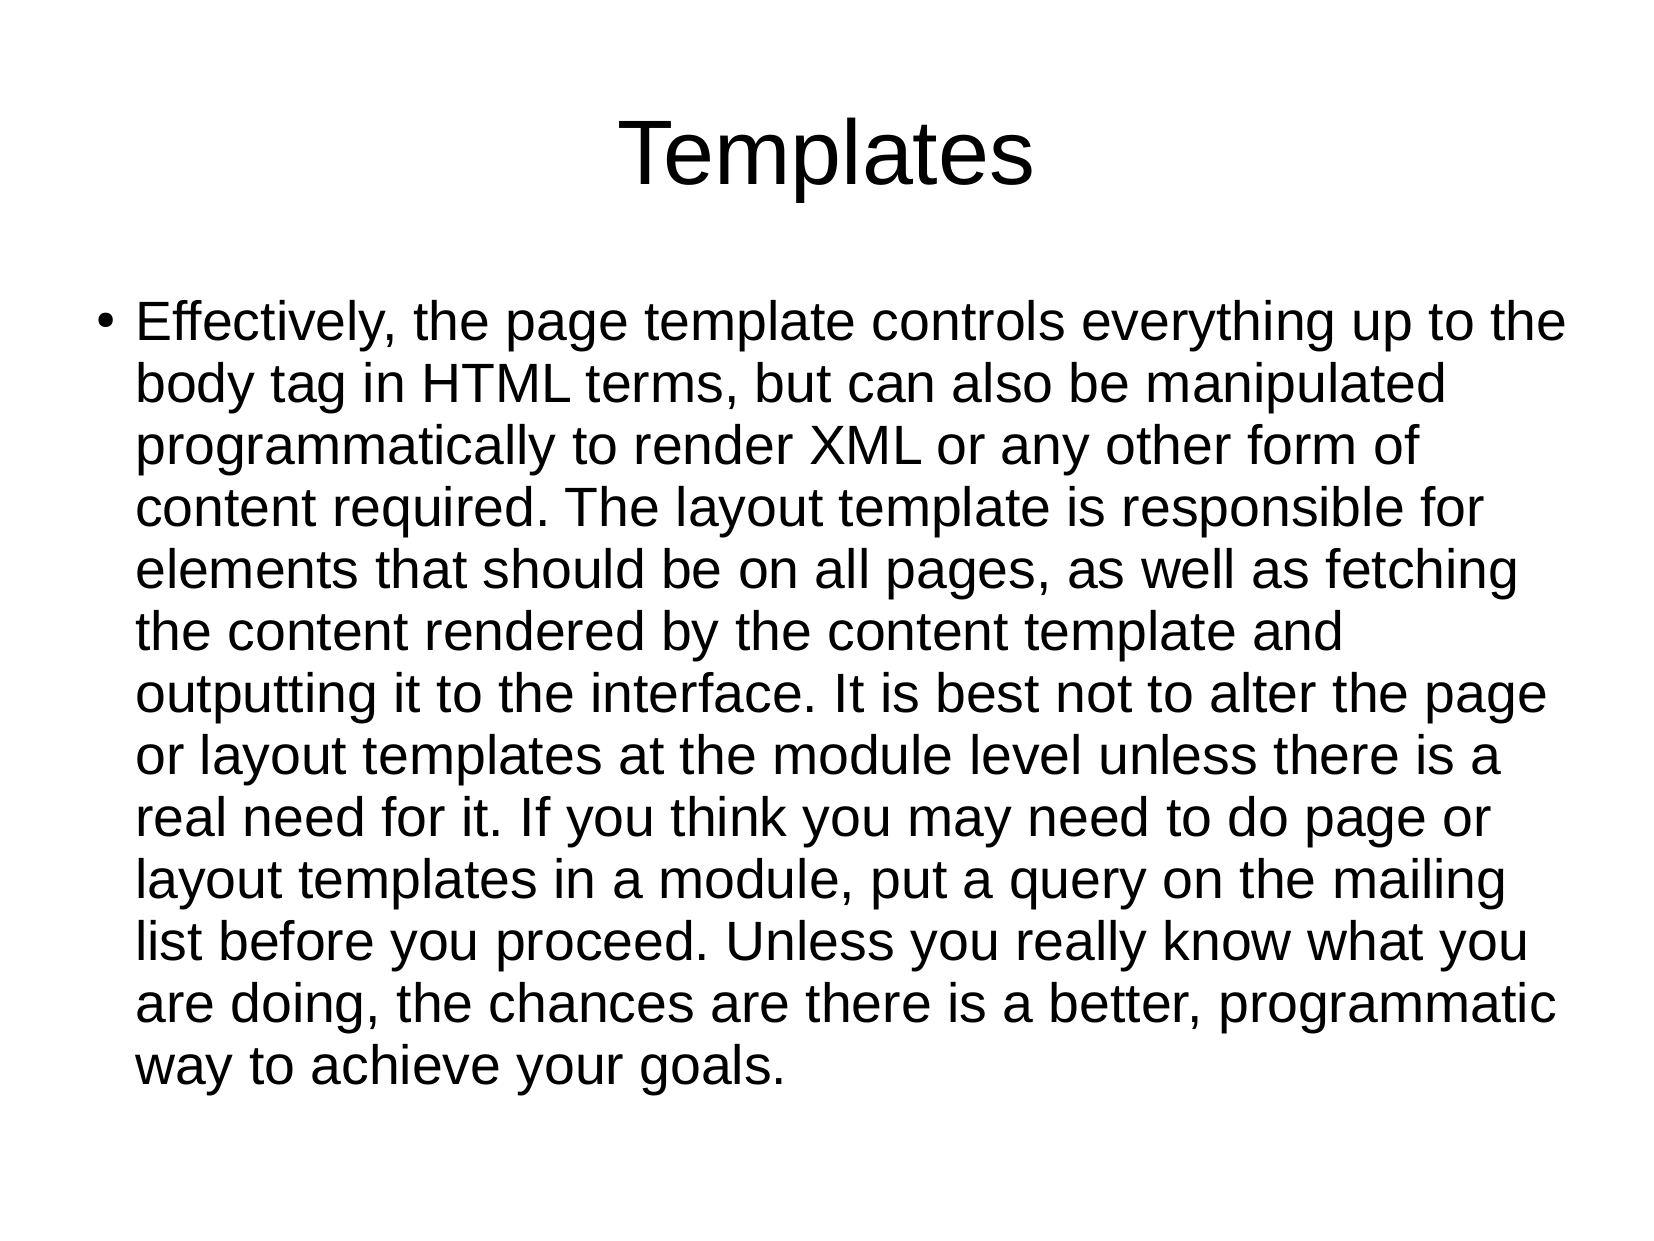

# Templates
Effectively, the page template controls everything up to the body tag in HTML terms, but can also be manipulated programmatically to render XML or any other form of content required. The layout template is responsible for elements that should be on all pages, as well as fetching the content rendered by the content template and outputting it to the interface. It is best not to alter the page or layout templates at the module level unless there is a real need for it. If you think you may need to do page or layout templates in a module, put a query on the mailing list before you proceed. Unless you really know what you are doing, the chances are there is a better, programmatic way to achieve your goals.